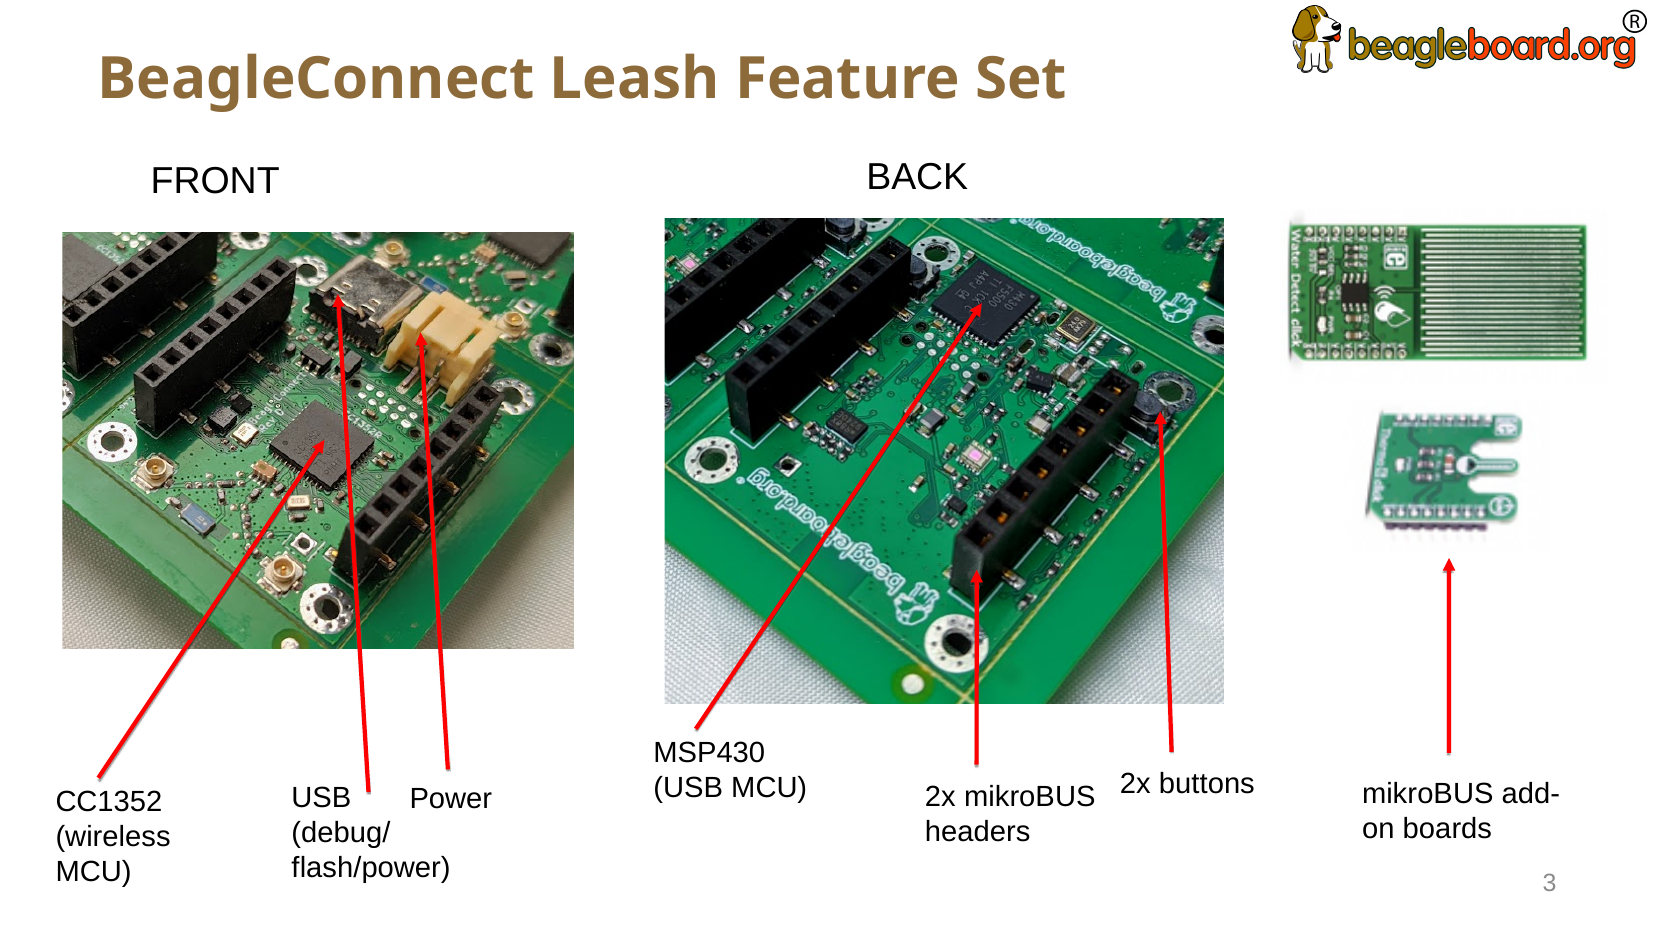

BeagleConnect Leash Feature Set
BACK
FRONT
MSP430
(USB MCU)
2x buttons
mikroBUS add-on boards
2x mikroBUS headers
USB
(debug/flash/power)
Power
CC1352
(wireless MCU)